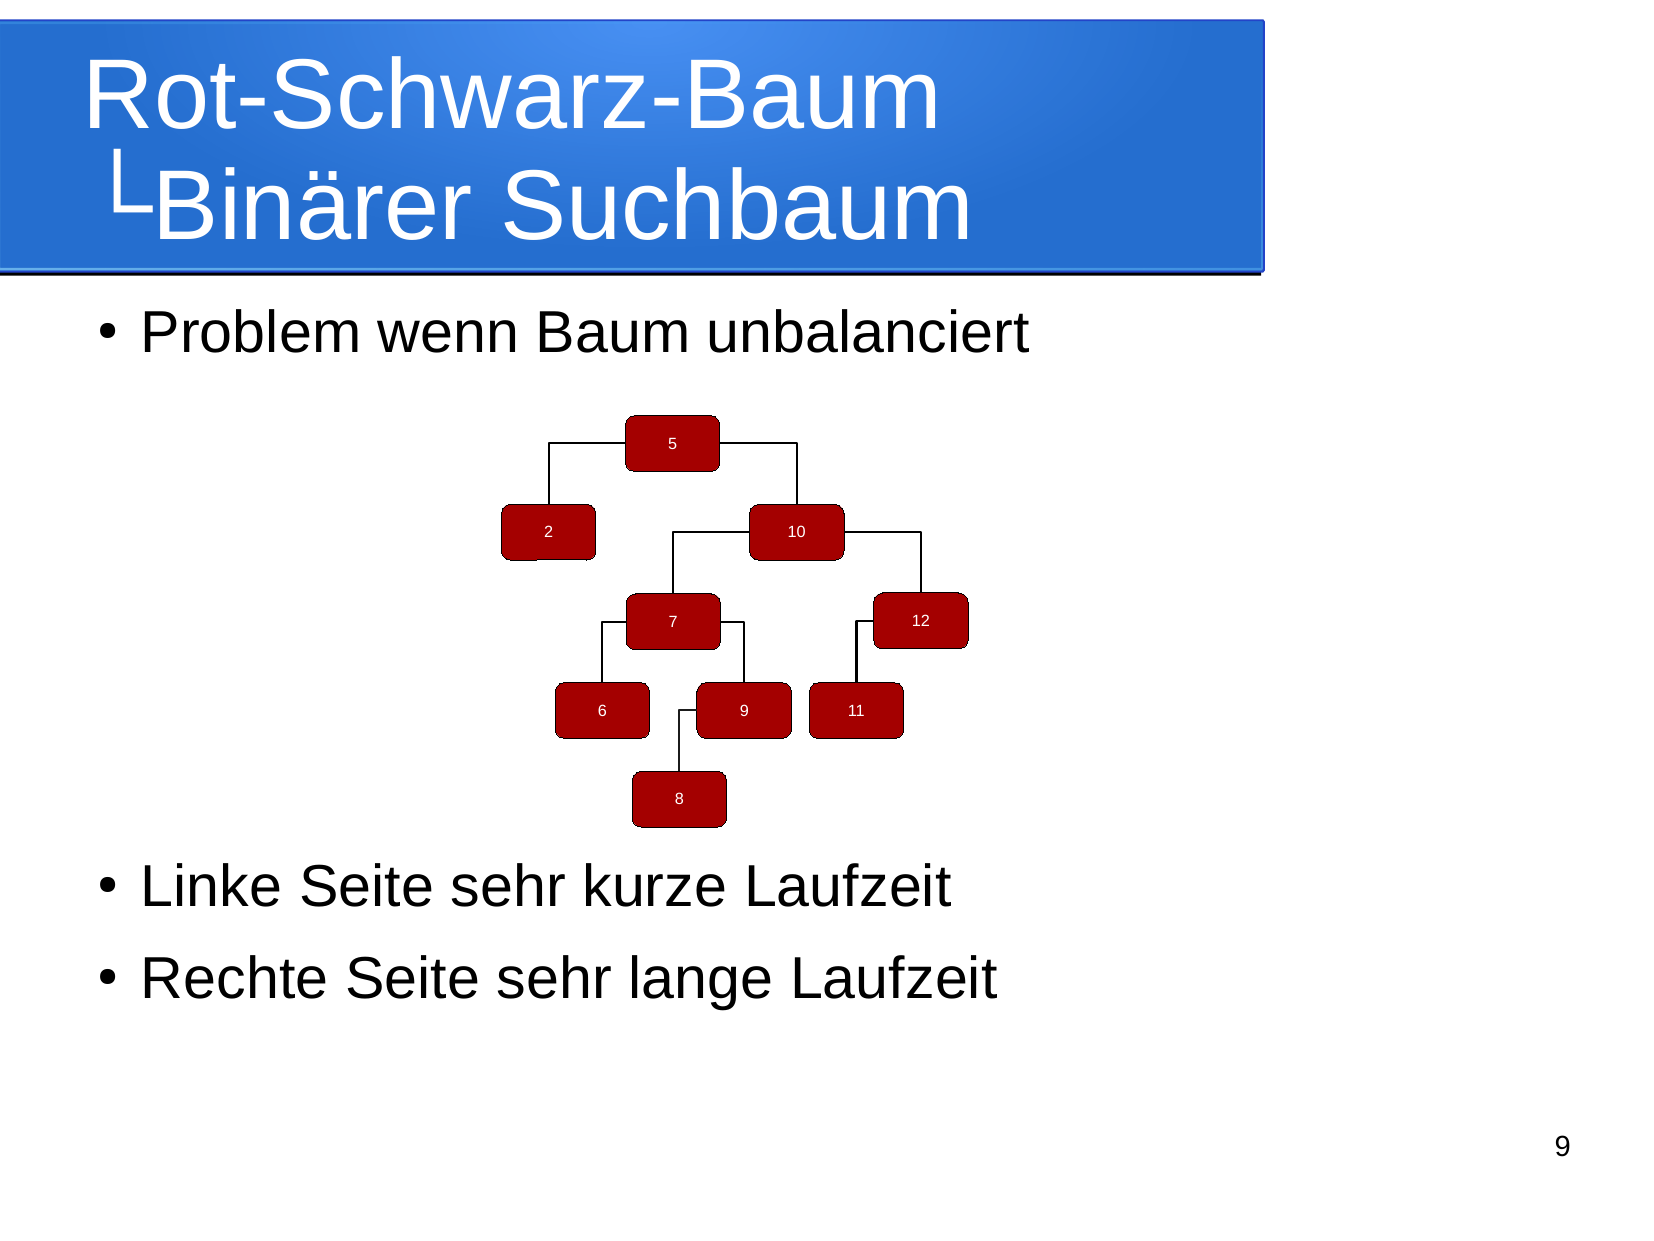

# Rot-Schwarz-Baum └Binärer Suchbaum
Problem wenn Baum unbalanciert
Linke Seite sehr kurze Laufzeit
Rechte Seite sehr lange Laufzeit
5
2
10
12
7
6
9
11
8
9